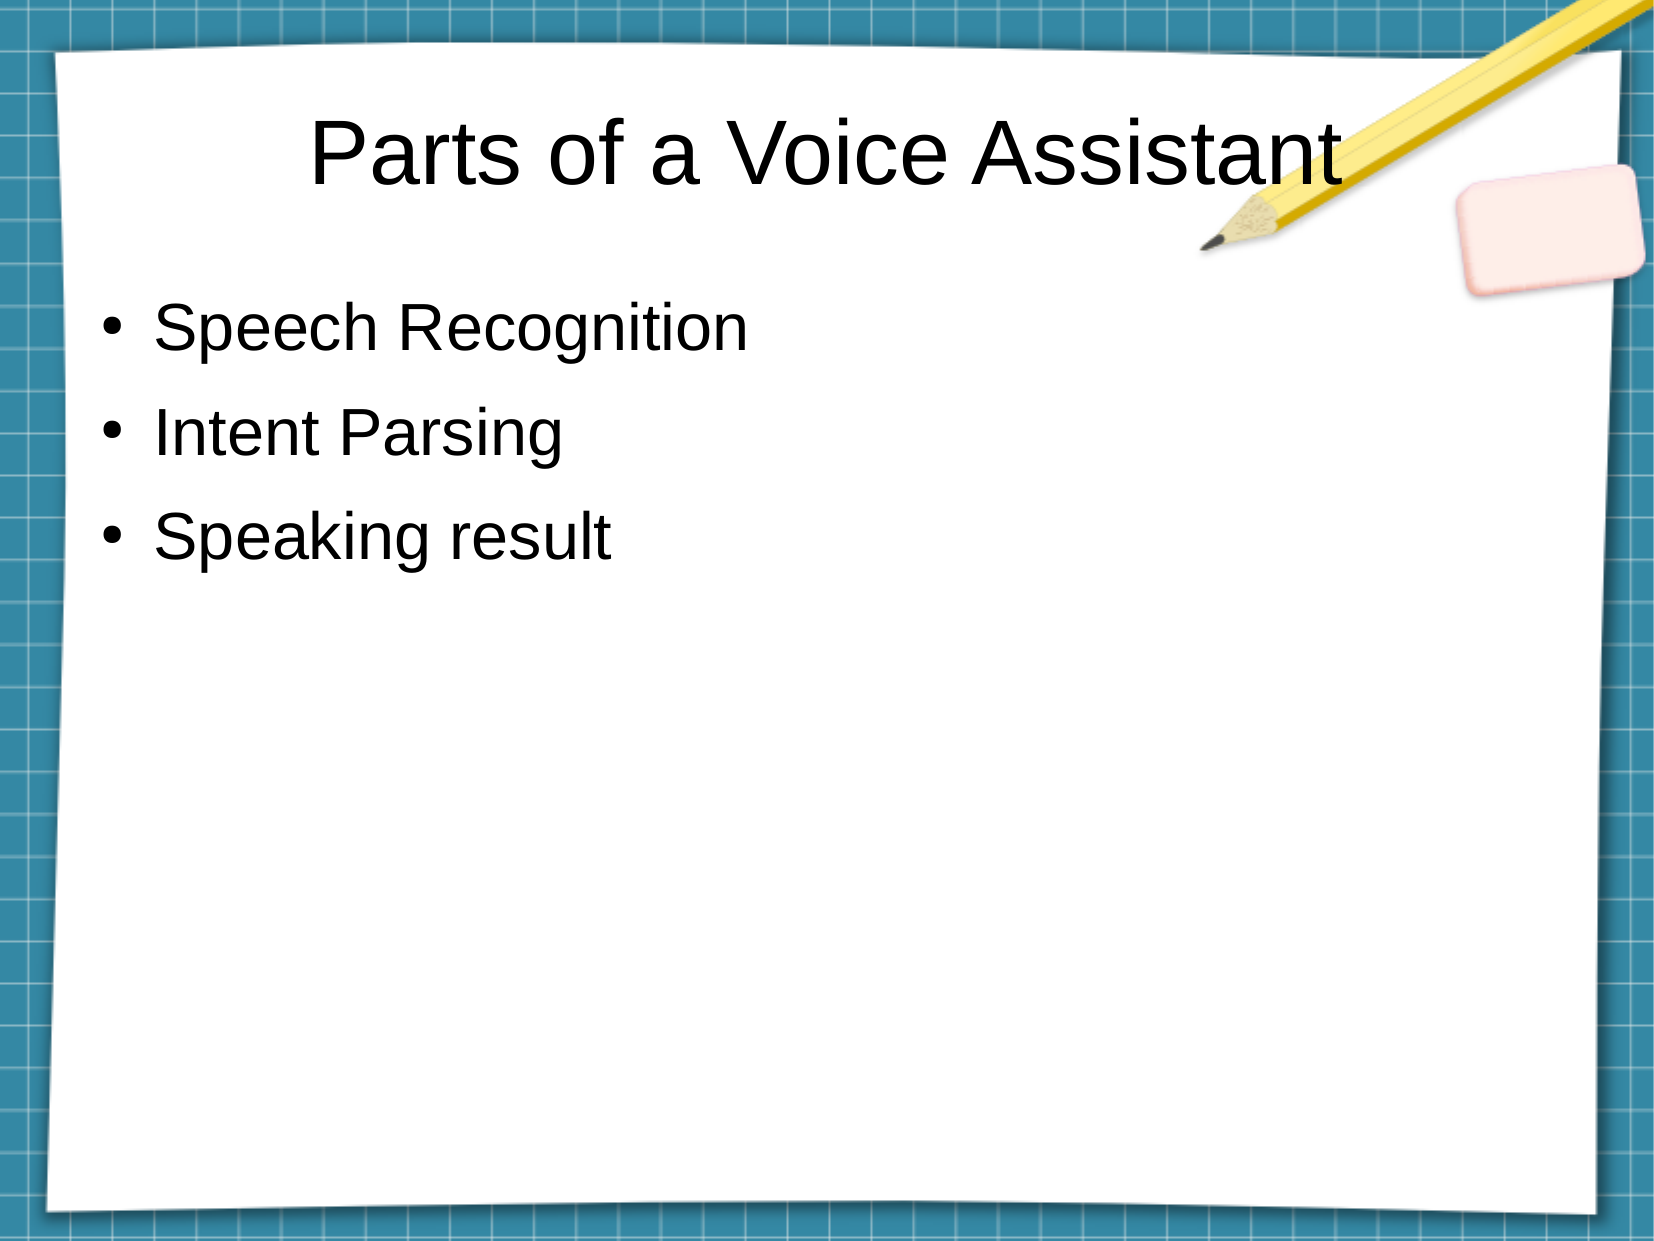

# Parts of a Voice Assistant
Speech Recognition
Intent Parsing
Speaking result